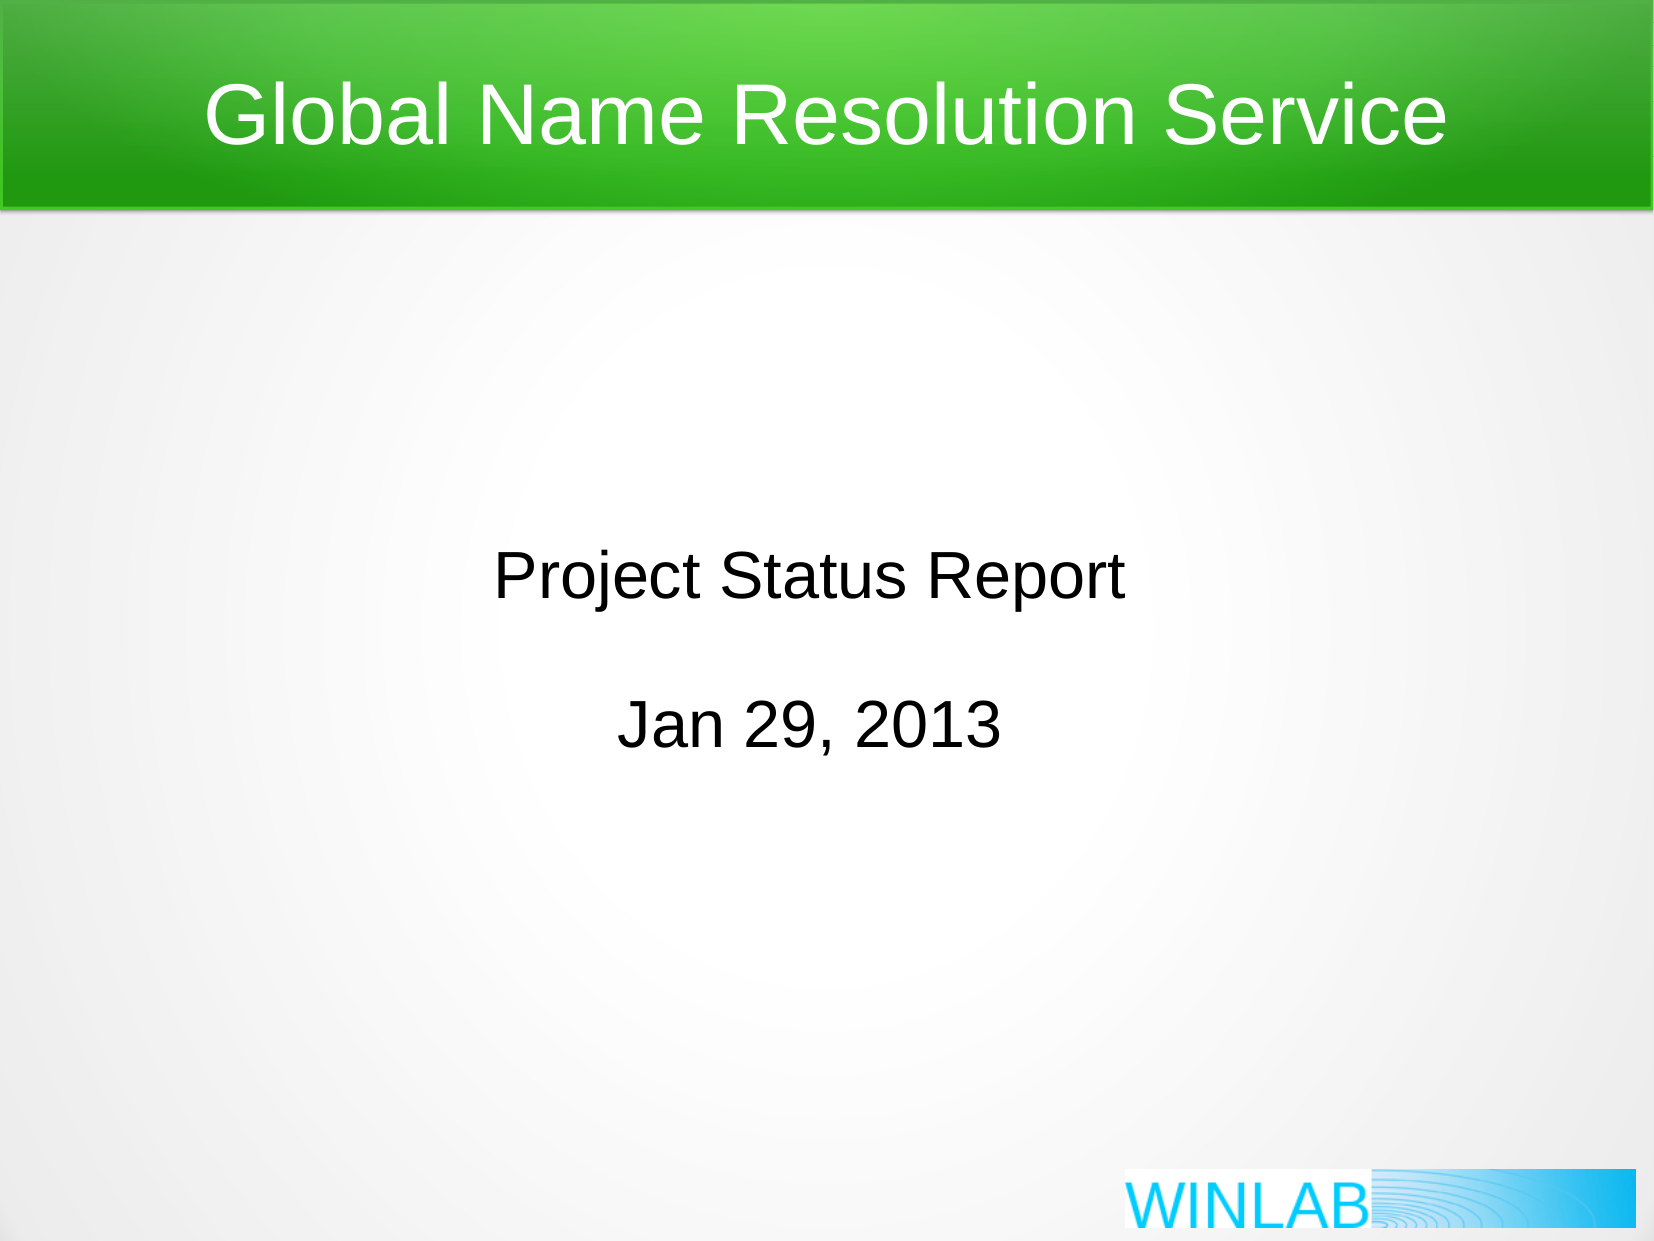

# Global Name Resolution Service
Project Status Report
Jan 29, 2013